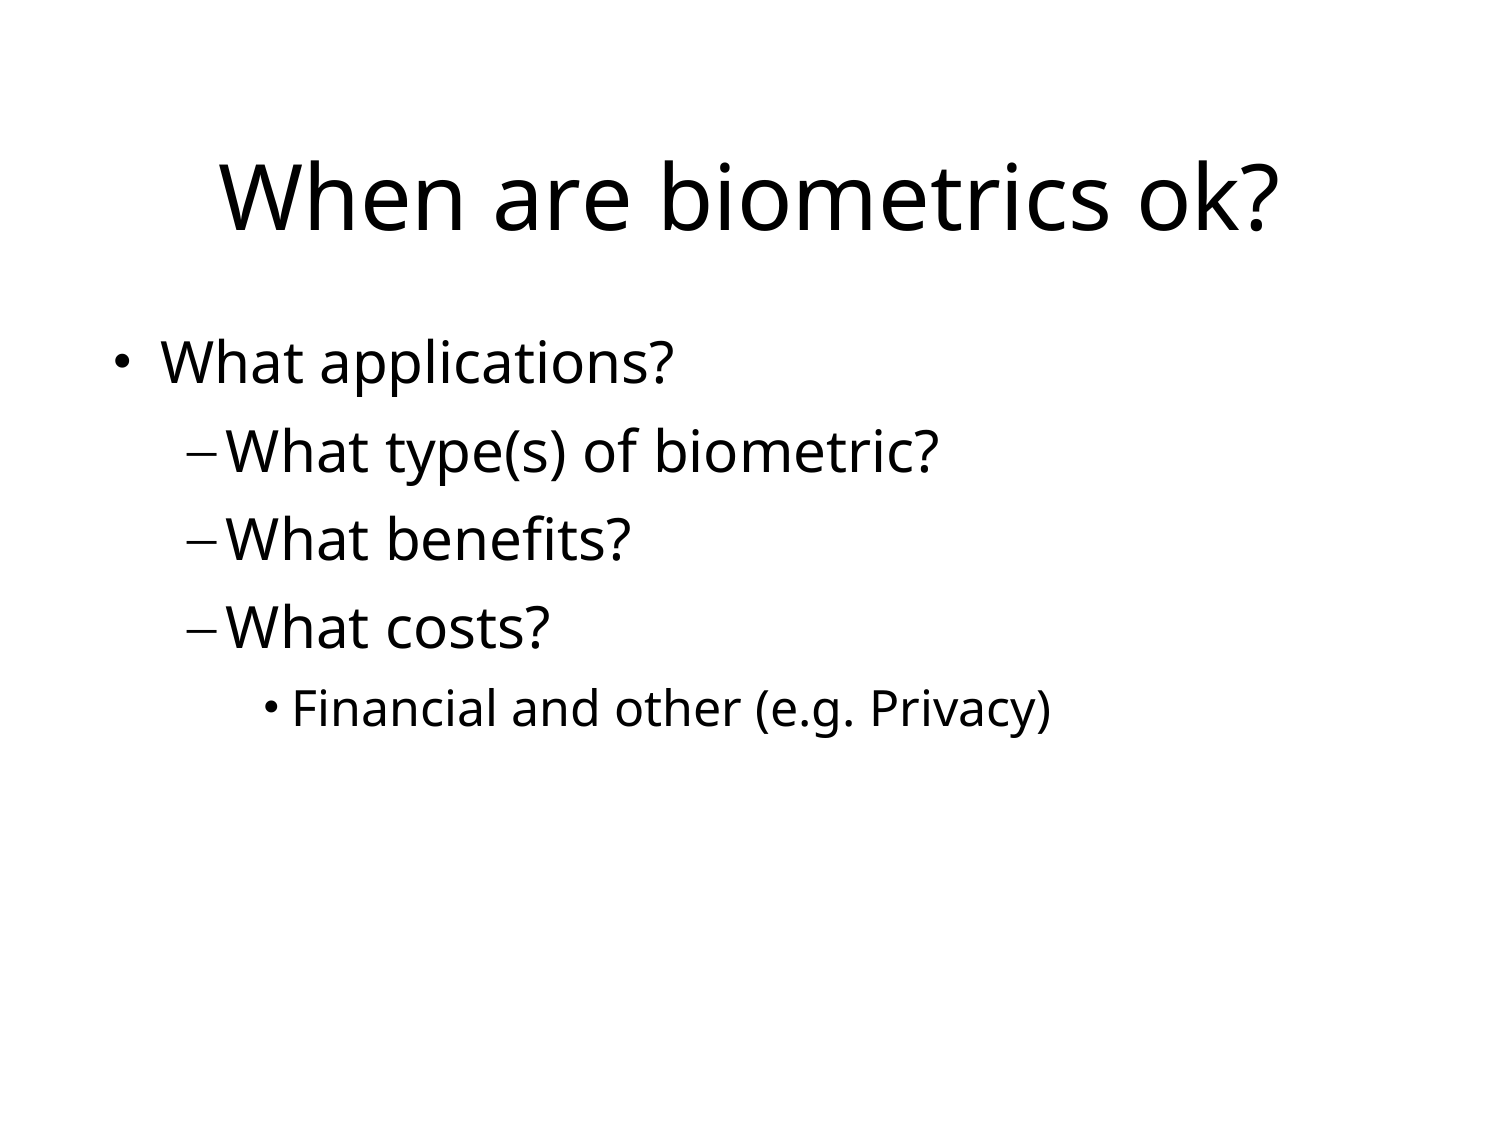

# When are biometrics ok?
What applications?
What type(s) of biometric?
What benefits?
What costs?
Financial and other (e.g. Privacy)